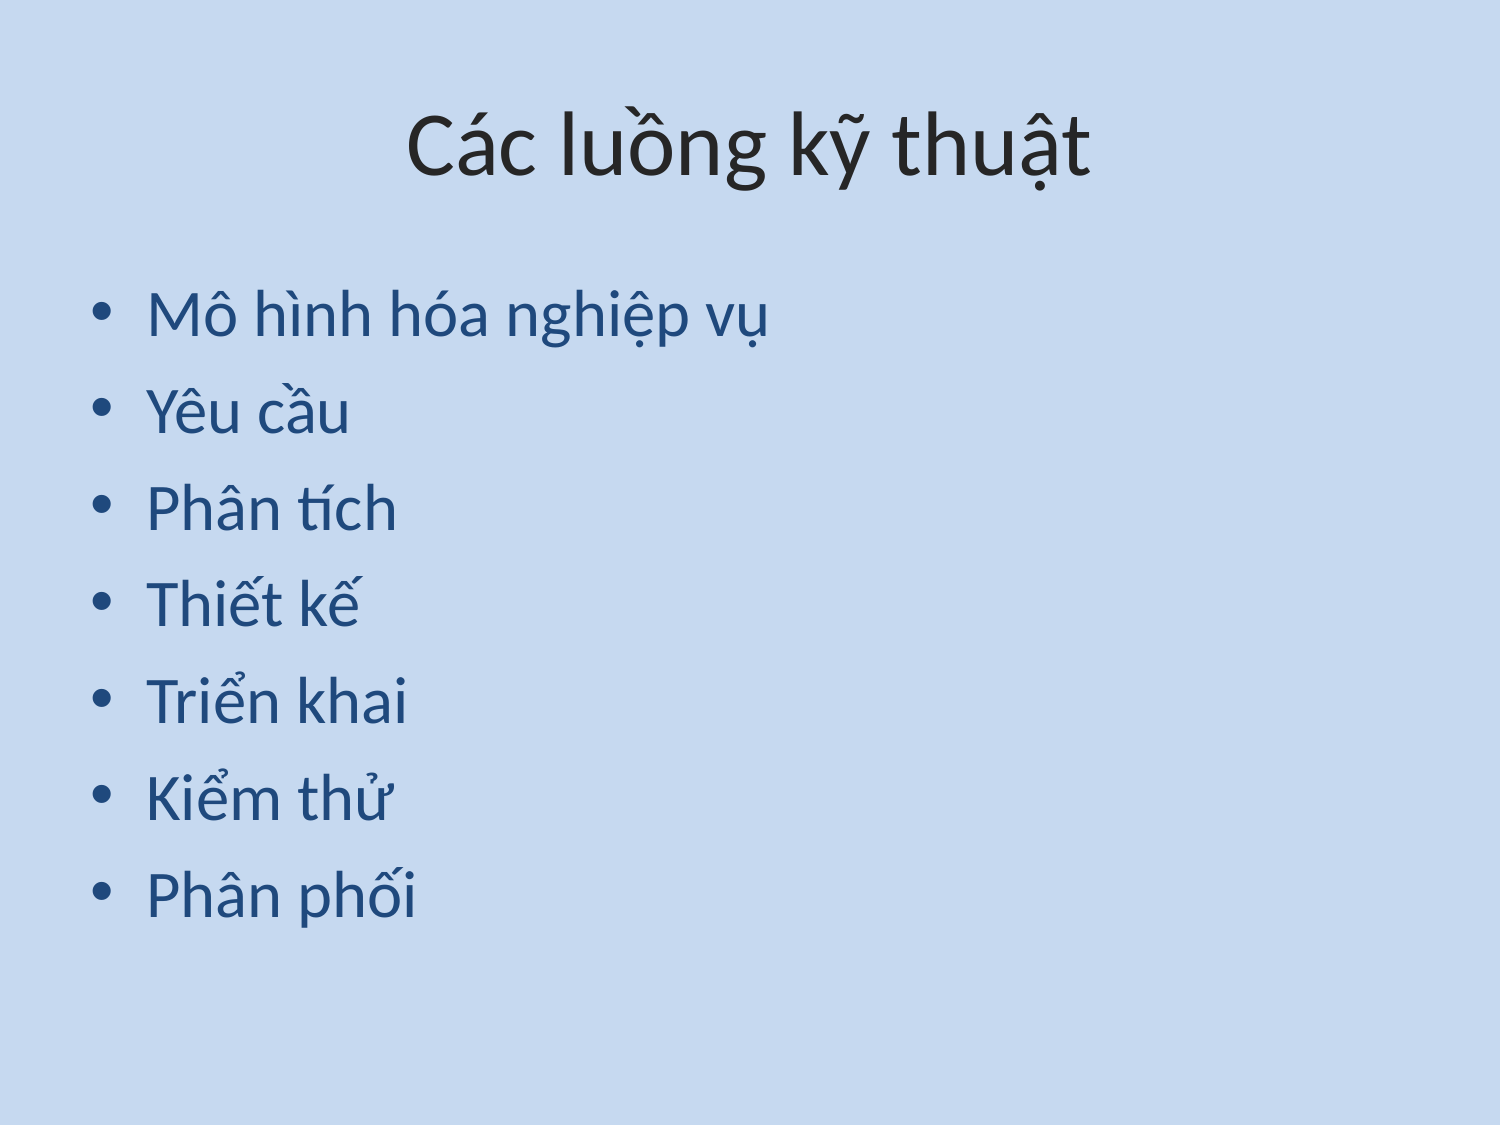

# Các luồng kỹ thuật
Mô hình hóa nghiệp vụ
Yêu cầu
Phân tích
Thiết kế
Triển khai
Kiểm thử
Phân phối